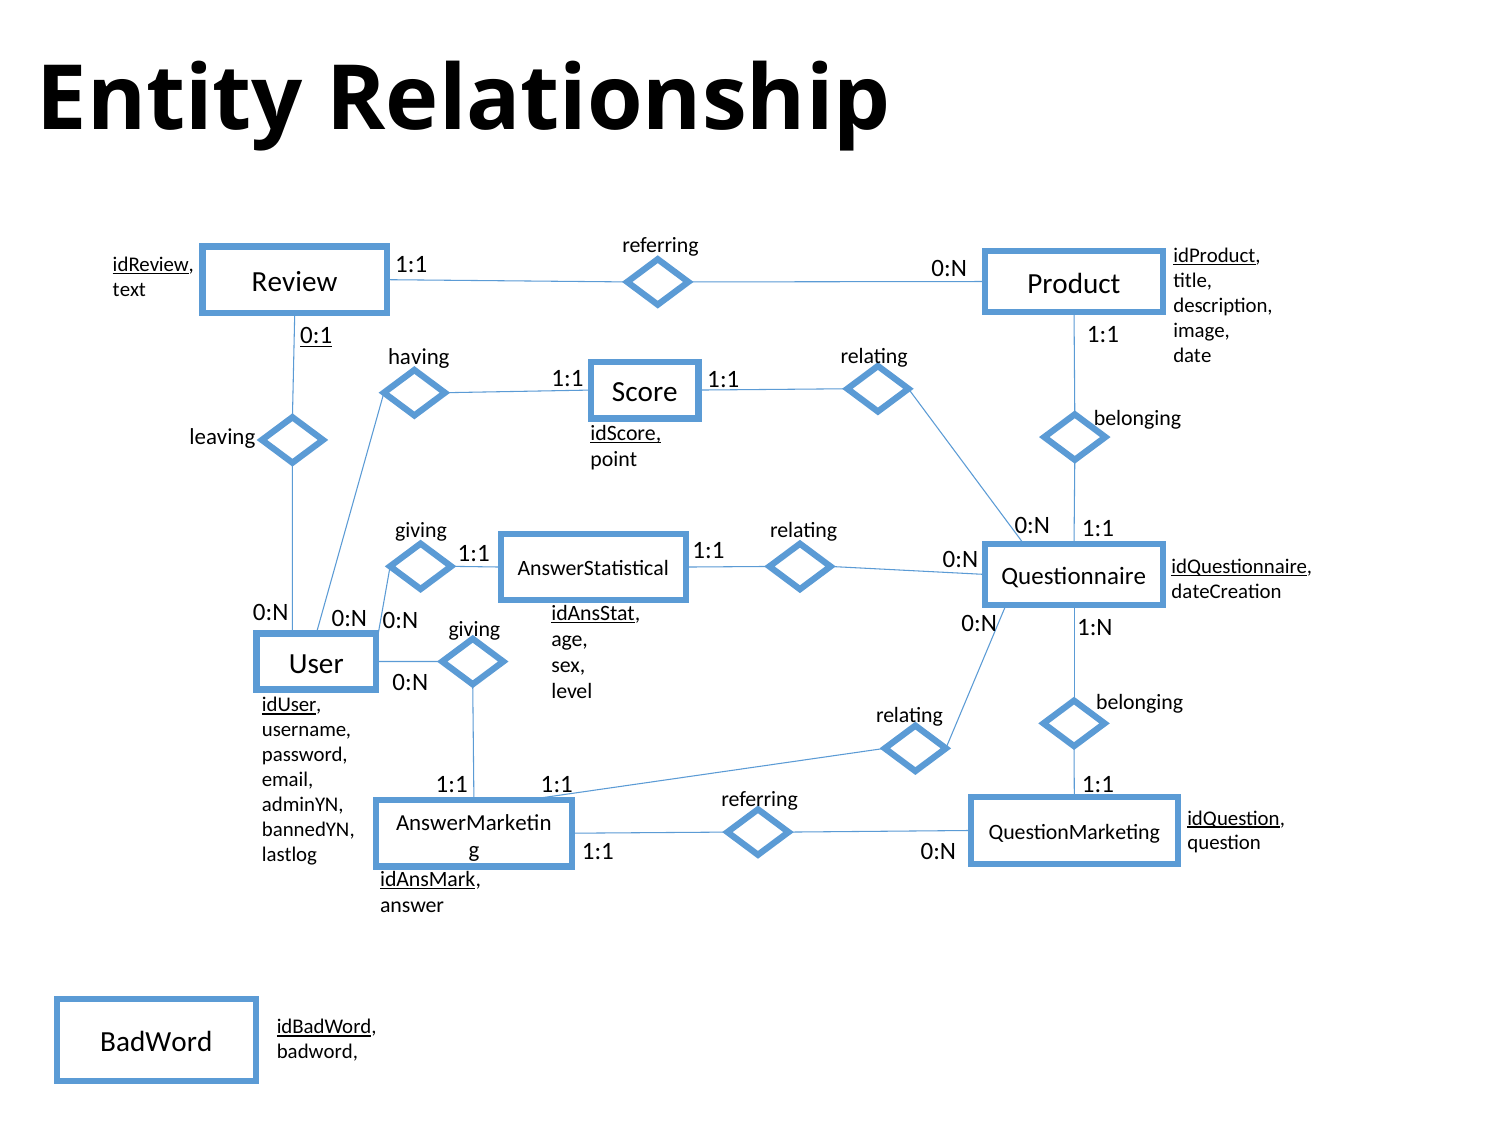

# Entity Relationship
referring
idProduct,
title,
description,
image,
date
1:1
idReview,
text
0:N
Review
Product
1:1
0:1
having
relating
1:1
1:1
Score
belonging
idScore,
point
leaving
0:N
1:1
relating
giving
1:1
1:1
AnswerStatistical
0:N
Questionnaire
idQuestionnaire,
dateCreation
0:N
idAnsStat,
age,
sex,
level
0:N
0:N
0:N
1:N
giving
User
0:N
belonging
idUser,
username,
password,
email,
adminYN,
bannedYN,
lastlog
relating
1:1
1:1
1:1
referring
idQuestion,
question
QuestionMarketing
AnswerMarketing
1:1
0:N
idAnsMark,
answer
BadWord
idBadWord,
badword,